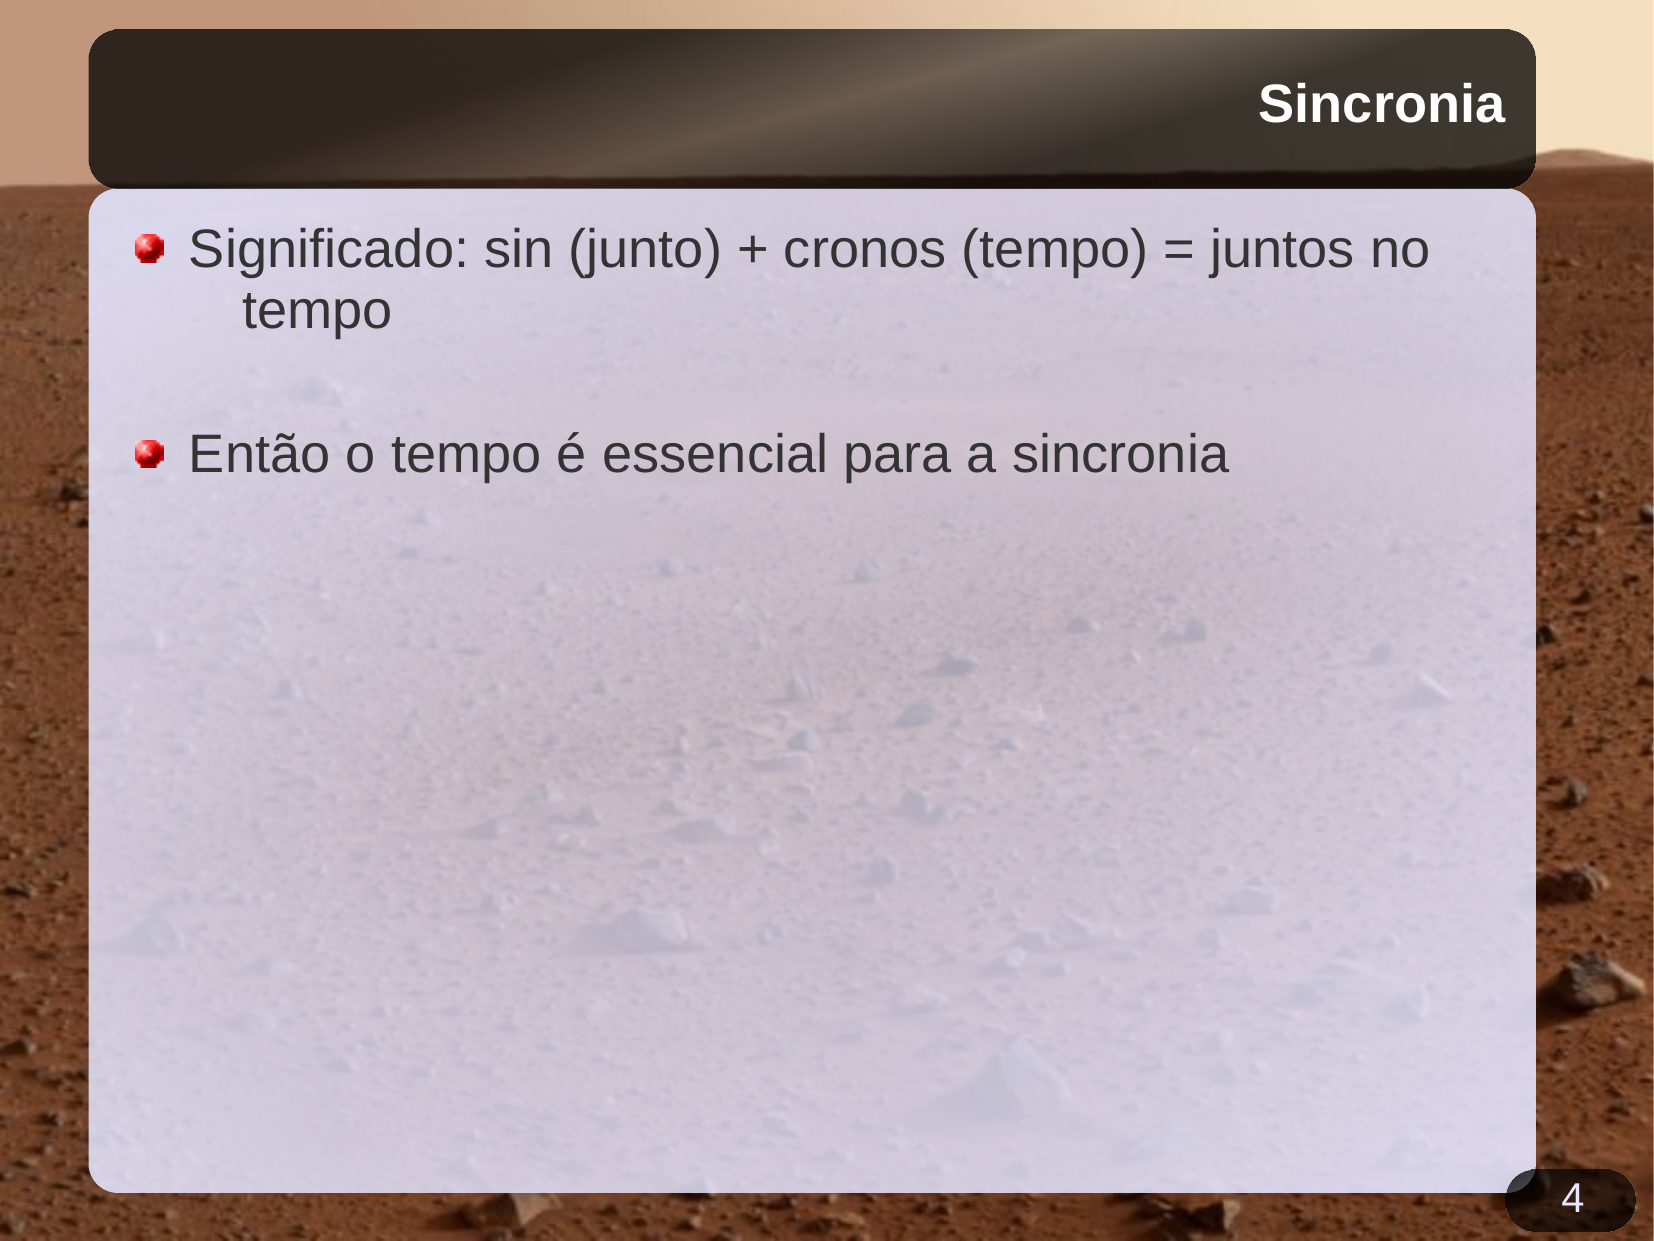

# Sincronia
Significado: sin (junto) + cronos (tempo) = juntos no tempo
Então o tempo é essencial para a sincronia